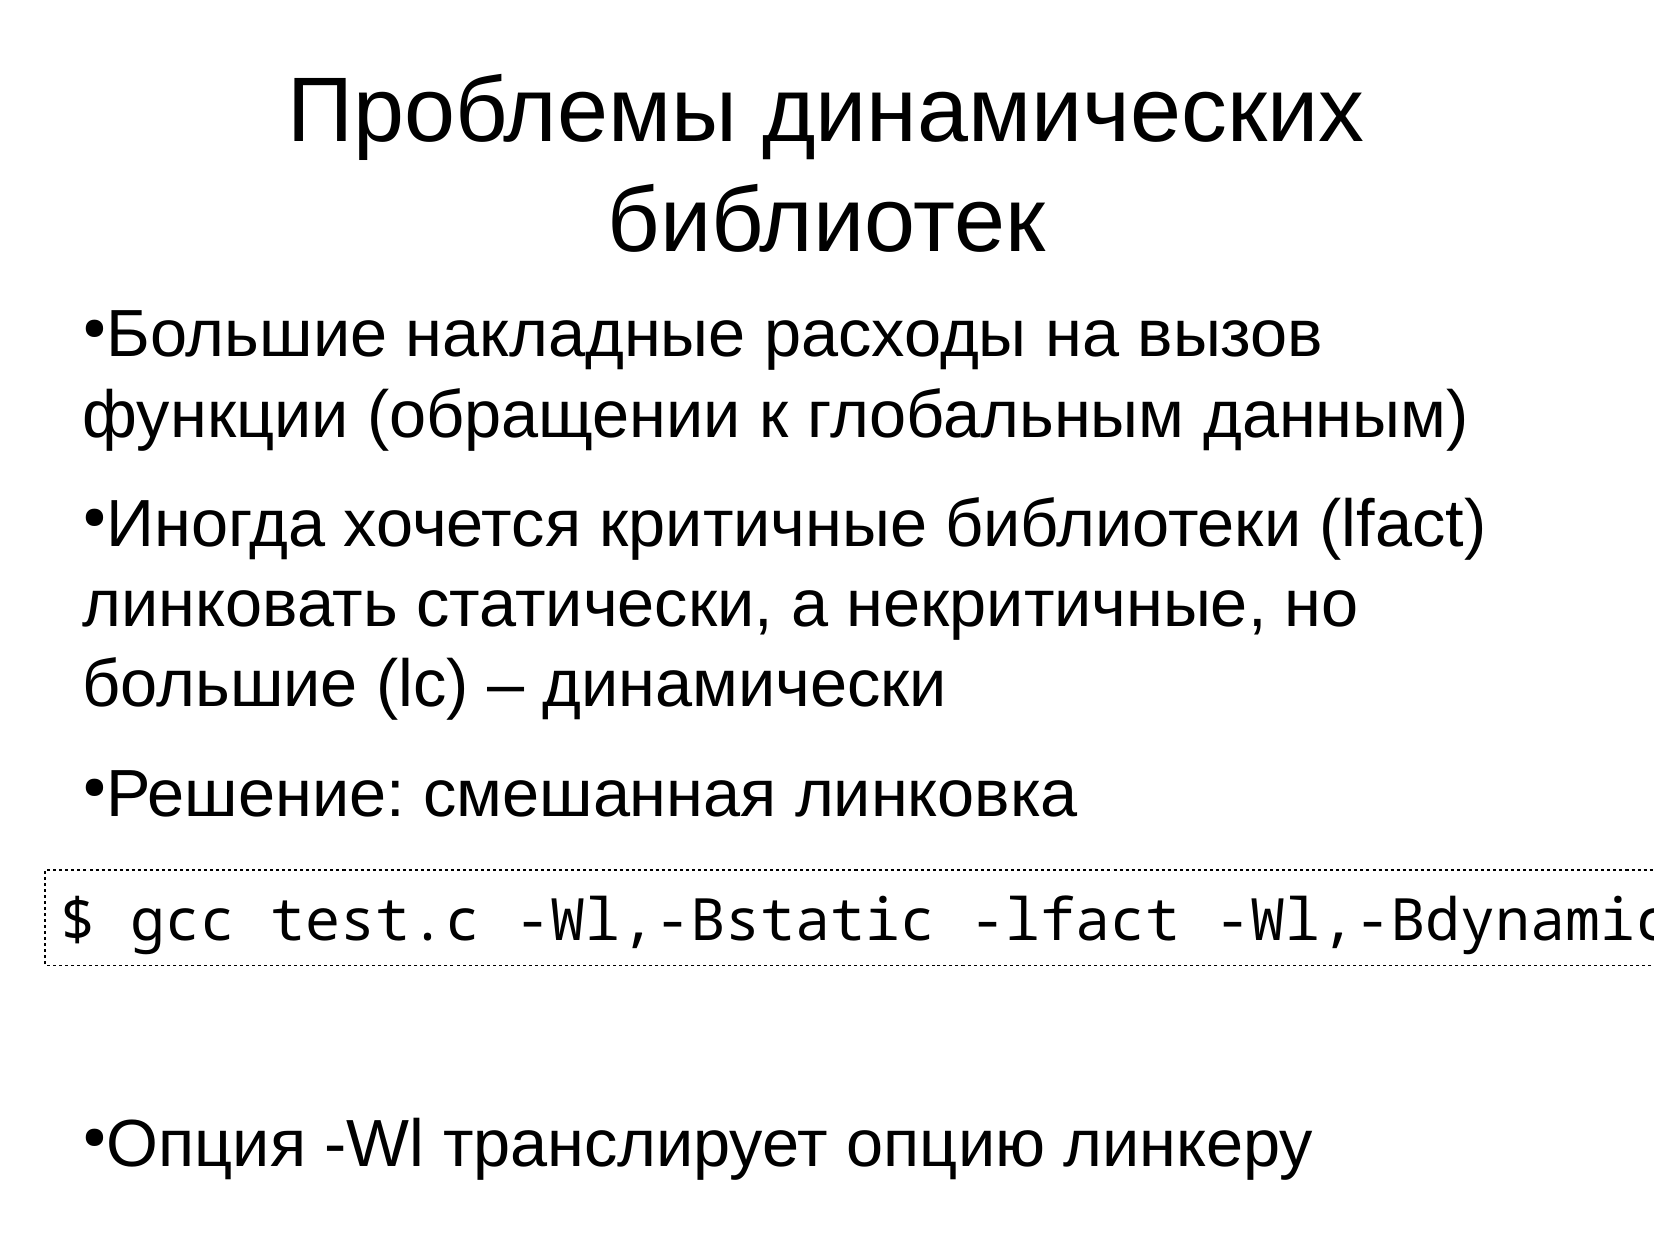

# Проблемы динамических библиотек
Большие накладные расходы на вызов функции (обращении к глобальным данным)
Иногда хочется критичные библиотеки (lfact) линковать статически, а некритичные, но большие (lc) – динамически
Решение: смешанная линковка
Опция -Wl транслирует опцию линкеру
$ gcc test.c -Wl,-Bstatic -lfact -Wl,-Bdynamic -L.